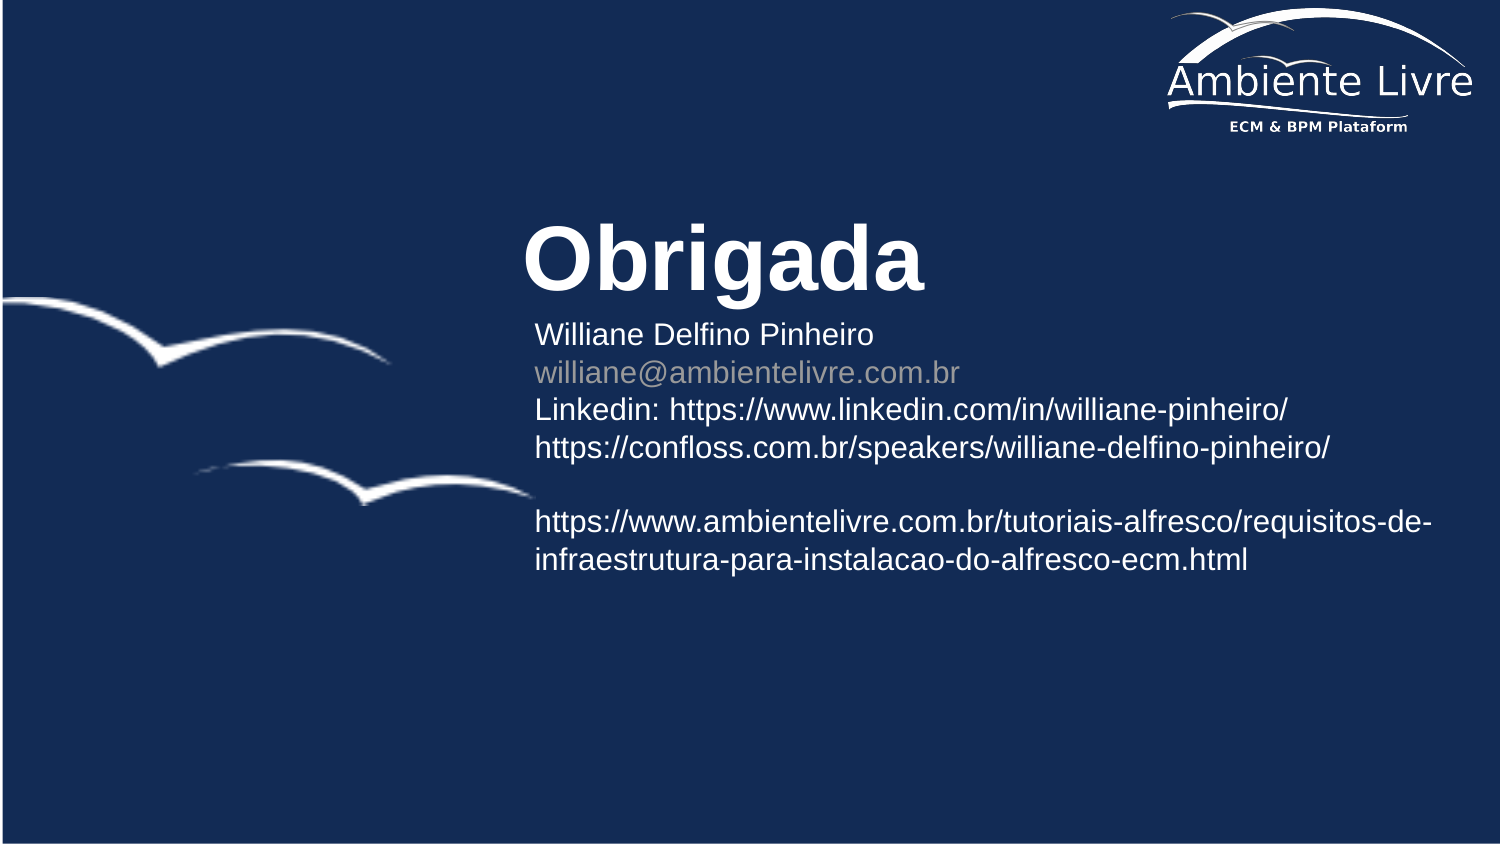

# Obrigada
Williane Delfino Pinheiro
williane@ambientelivre.com.br
Linkedin: https://www.linkedin.com/in/williane-pinheiro/
https://confloss.com.br/speakers/williane-delfino-pinheiro/
https://www.ambientelivre.com.br/tutoriais-alfresco/requisitos-de-infraestrutura-para-instalacao-do-alfresco-ecm.html